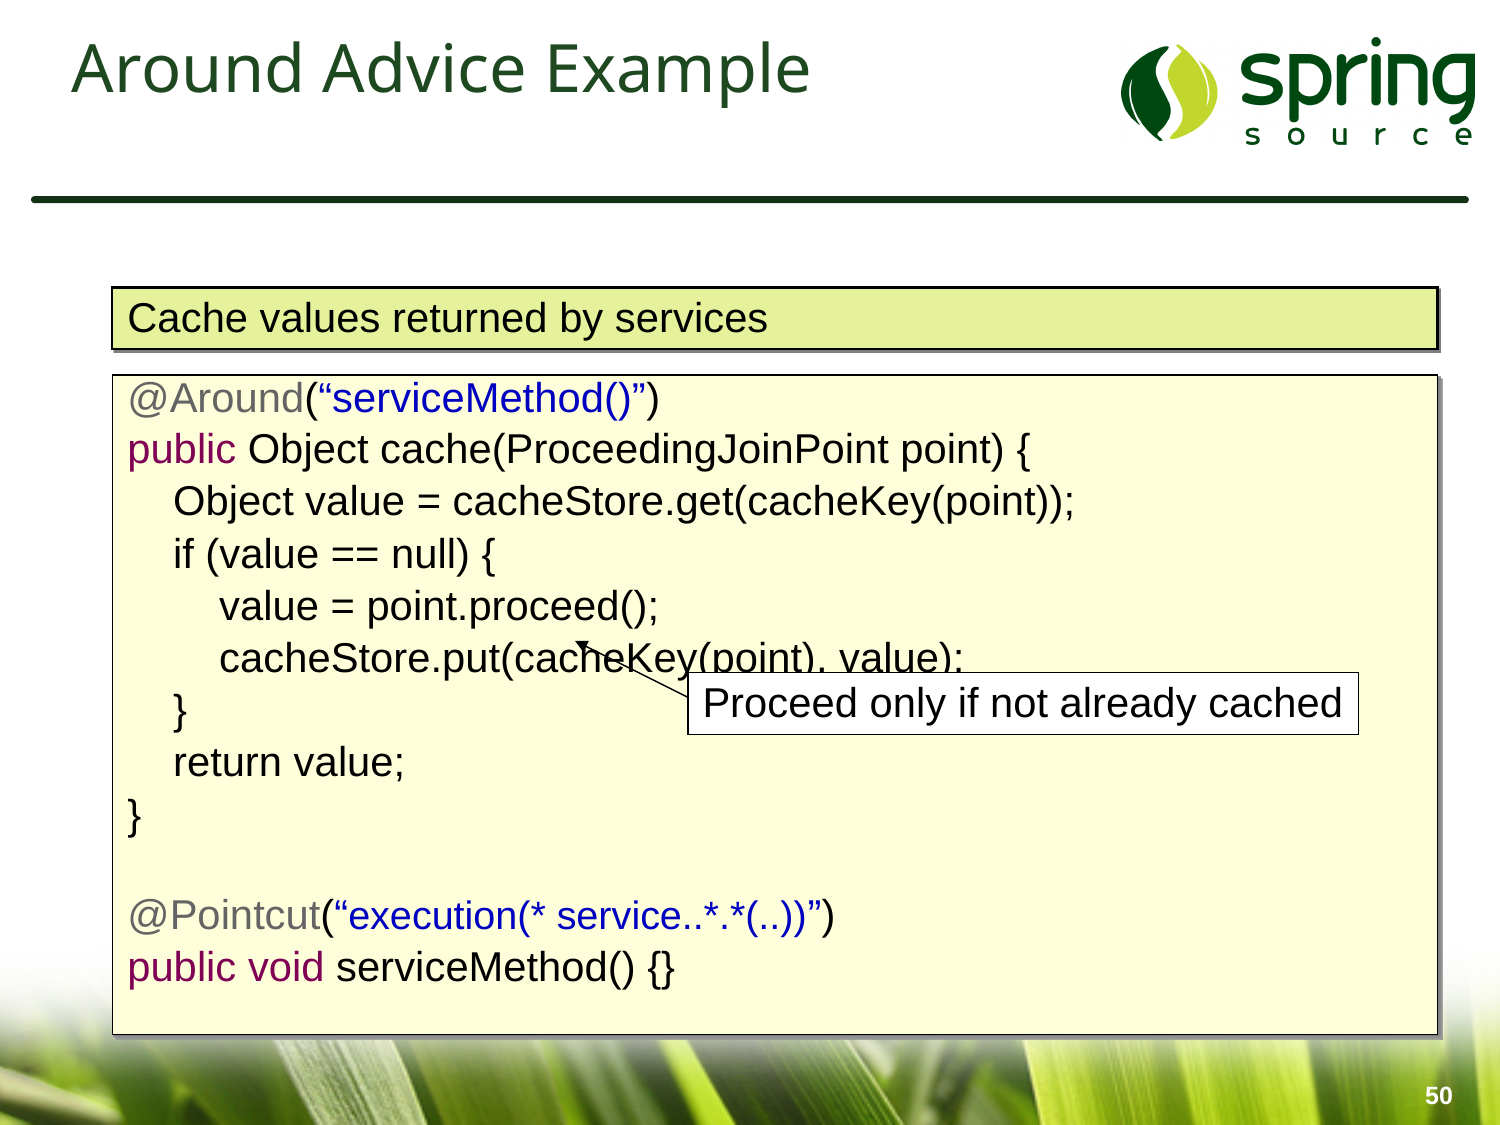

# Around Advice Example
Cache values returned by services
@Around(“serviceMethod()”)
public Object cache(ProceedingJoinPoint point) {
 Object value = cacheStore.get(cacheKey(point));
 if (value == null) {
 value = point.proceed();
 cacheStore.put(cacheKey(point), value);
 }
 return value;
}
@Pointcut(“execution(* service..*.*(..))”)
public void serviceMethod() {}
Proceed only if not already cached